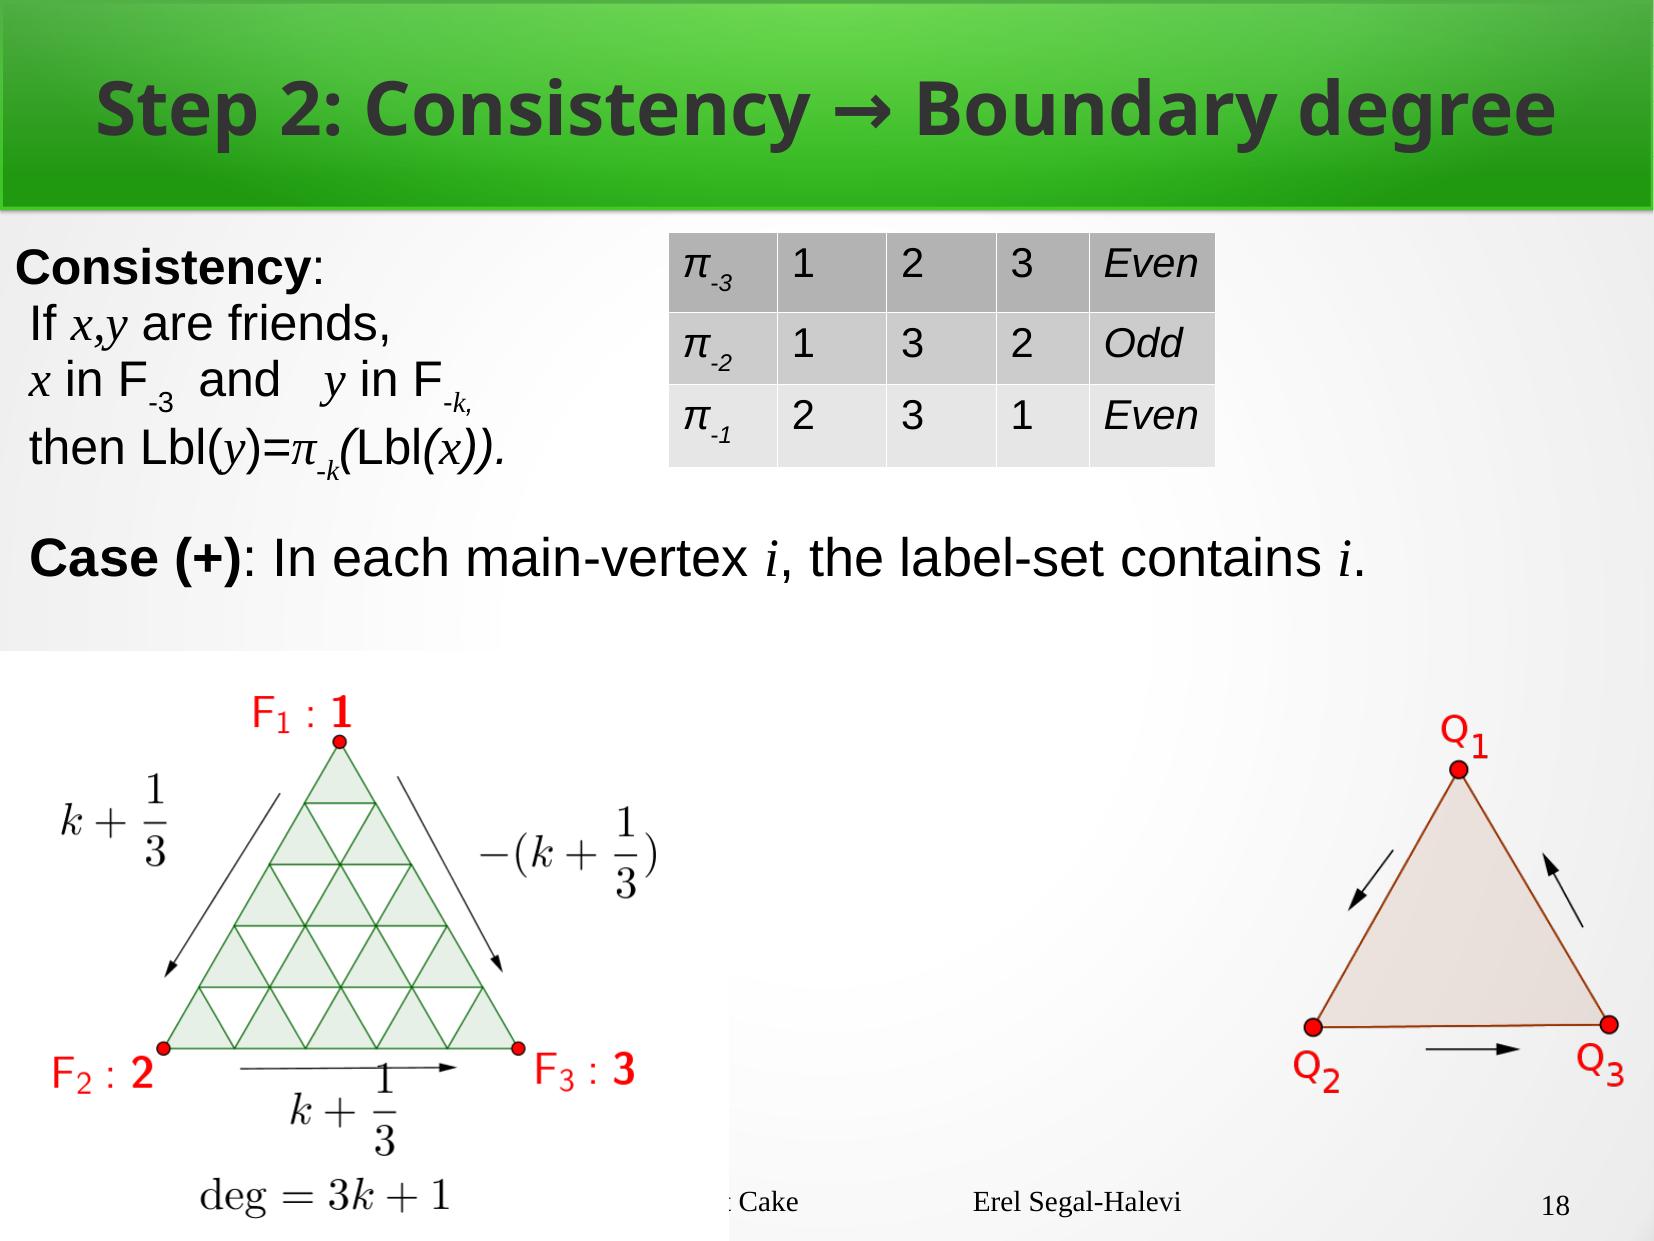

# Step 2: Consistency → Boundary degree
Consistency:
 If x,y are friends,
 x in F-3 and y in F-k,
 then Lbl(y)=π-k(Lbl(x)).
| π-3 | 1 | 2 | 3 | Even |
| --- | --- | --- | --- | --- |
| π-2 | 1 | 3 | 2 | Odd |
| π-1 | 2 | 3 | 1 | Even |
Case (+): In each main-vertex i, the label-set contains i.
Dividing a Partly-Burnt Cake Erel Segal-Halevi
18